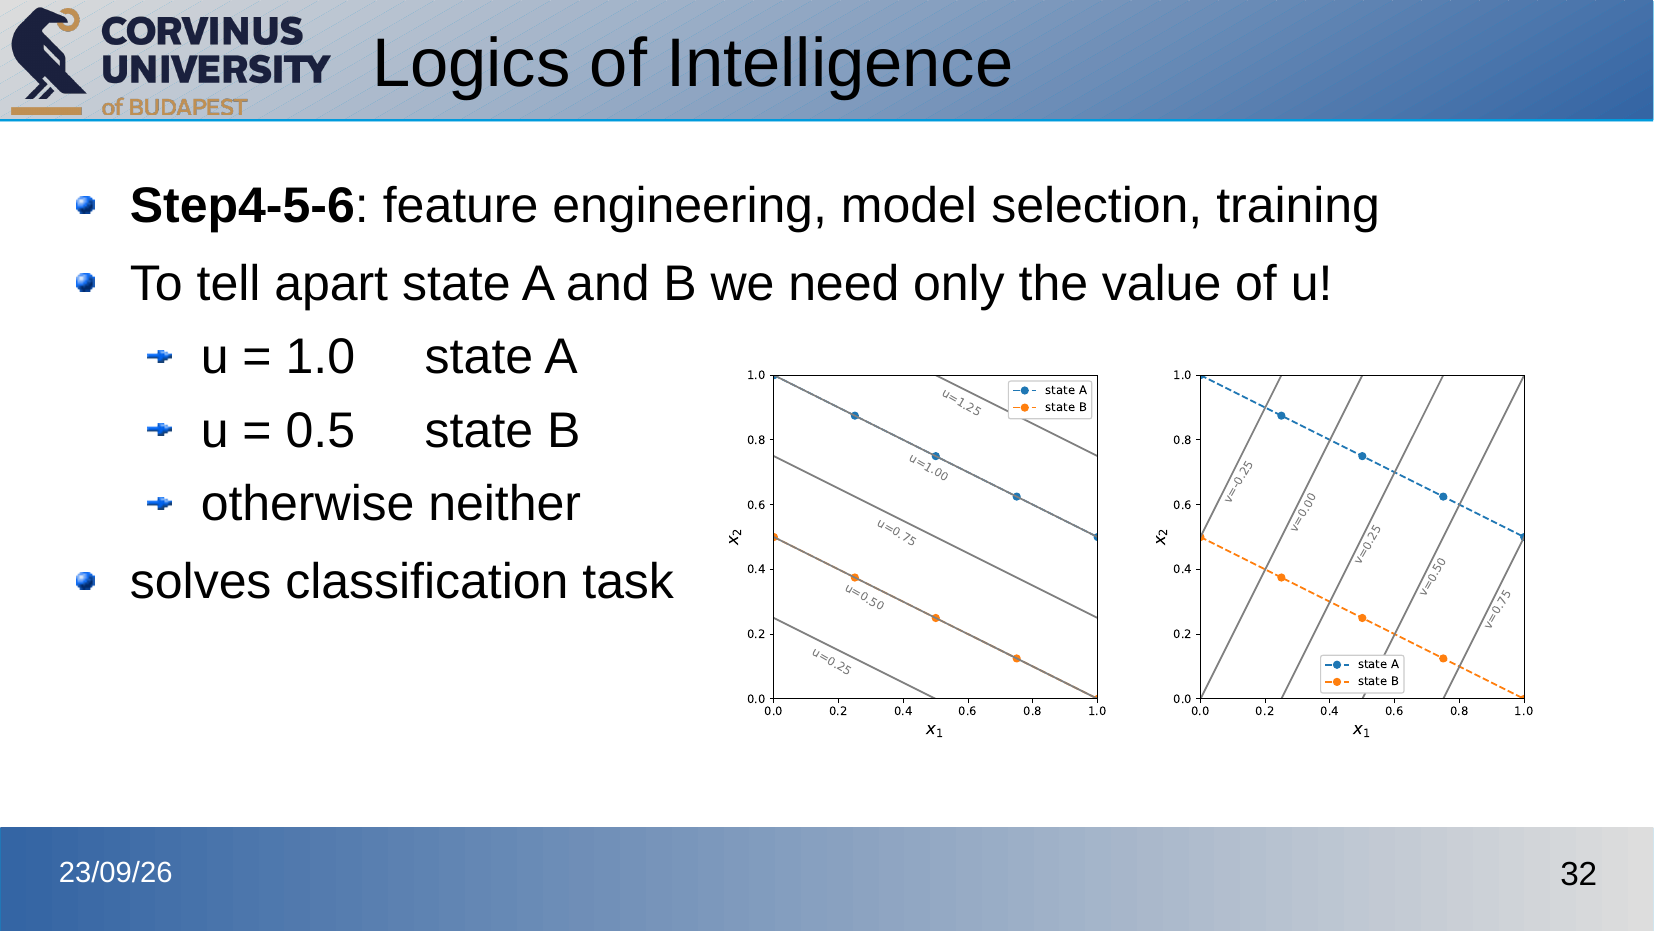

# Logics of Intelligence
Step4-5-6: feature engineering, model selection, training
To tell apart state A and B we need only the value of u!
u = 1.0 state A
u = 0.5 state B
otherwise neither
solves classification task